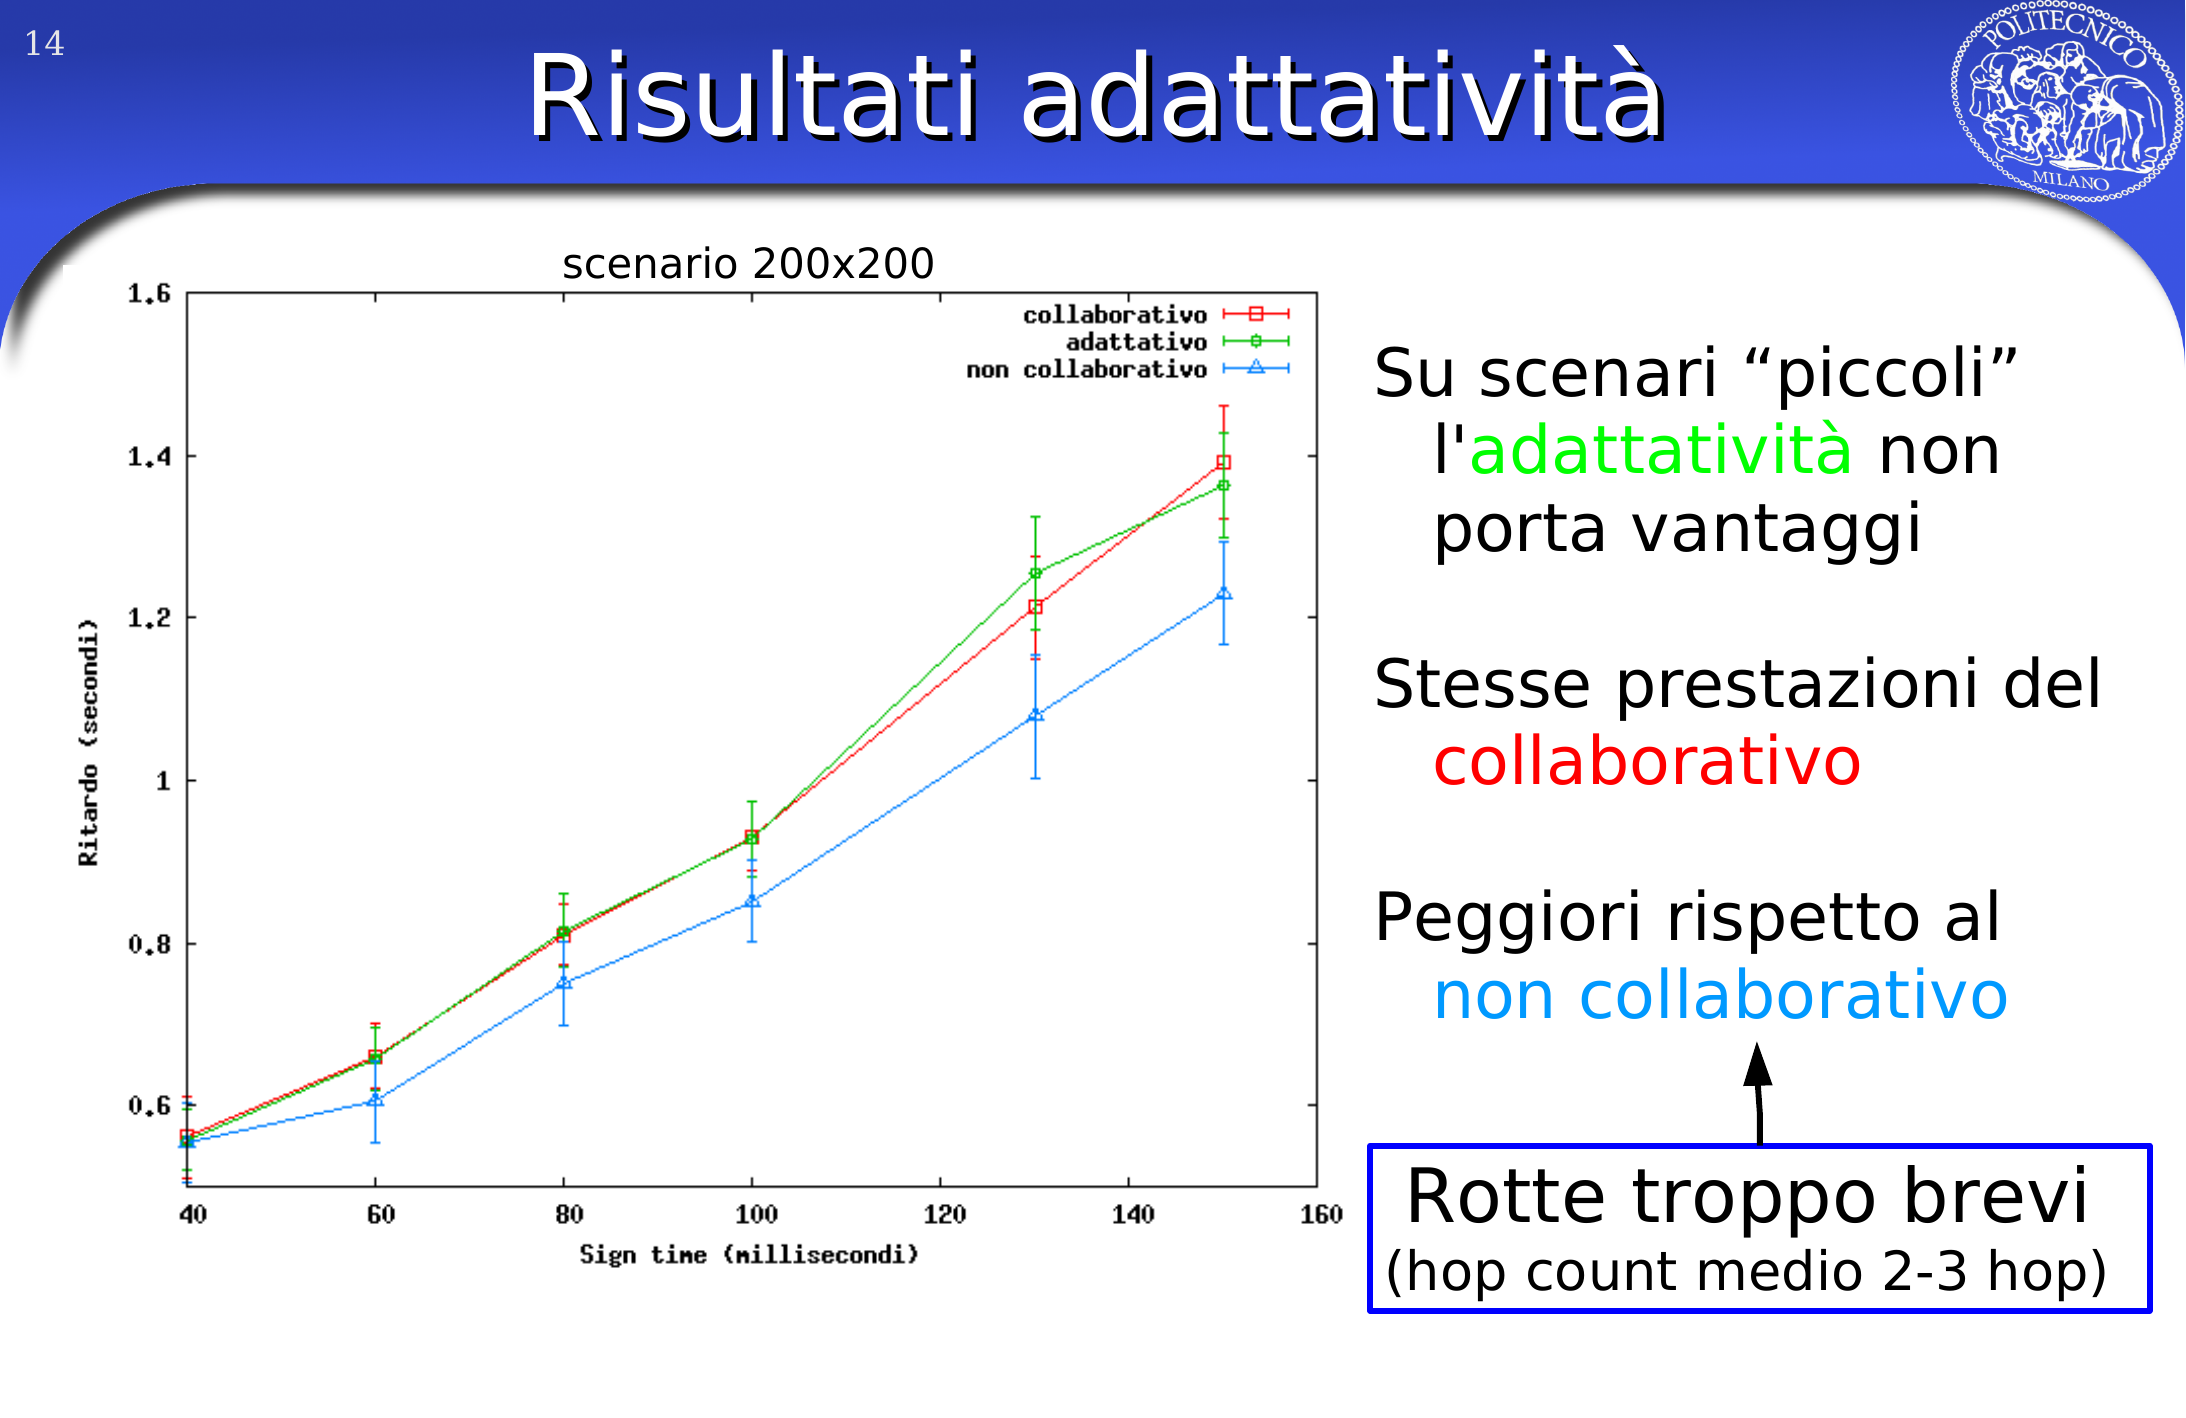

14
# Risultati adattatività
scenario 200x200
Su scenari “piccoli”
l'adattatività non porta vantaggi
Stesse prestazioni del collaborativo
Peggiori rispetto al
non collaborativo
Rotte troppo brevi
(hop count medio 2-3 hop)